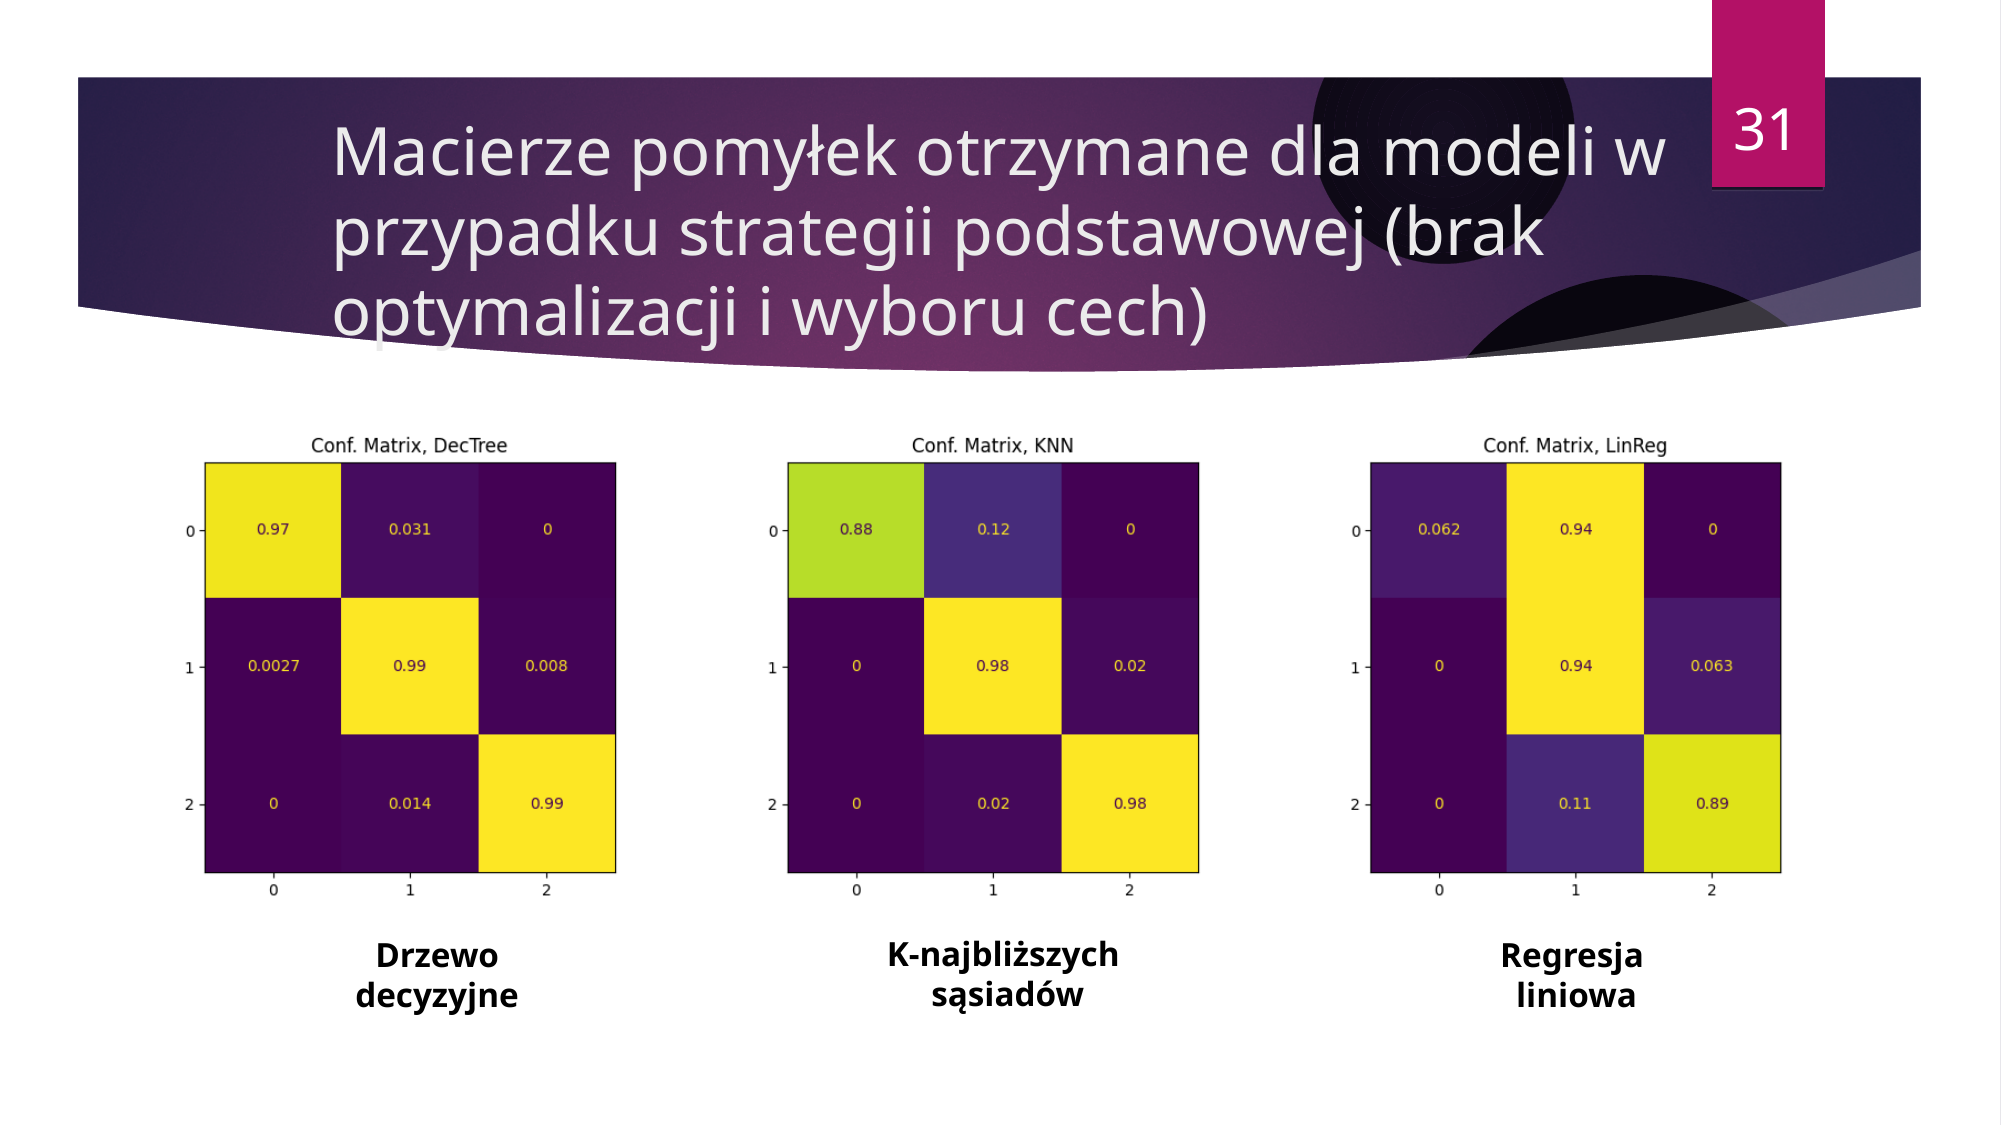

# Macierze pomyłek otrzymane dla modeli w przypadku strategii podstawowej (brak optymalizacji i wyboru cech)
K-najbliższych
sąsiadów
Drzewo
decyzyjne
Regresja
liniowa